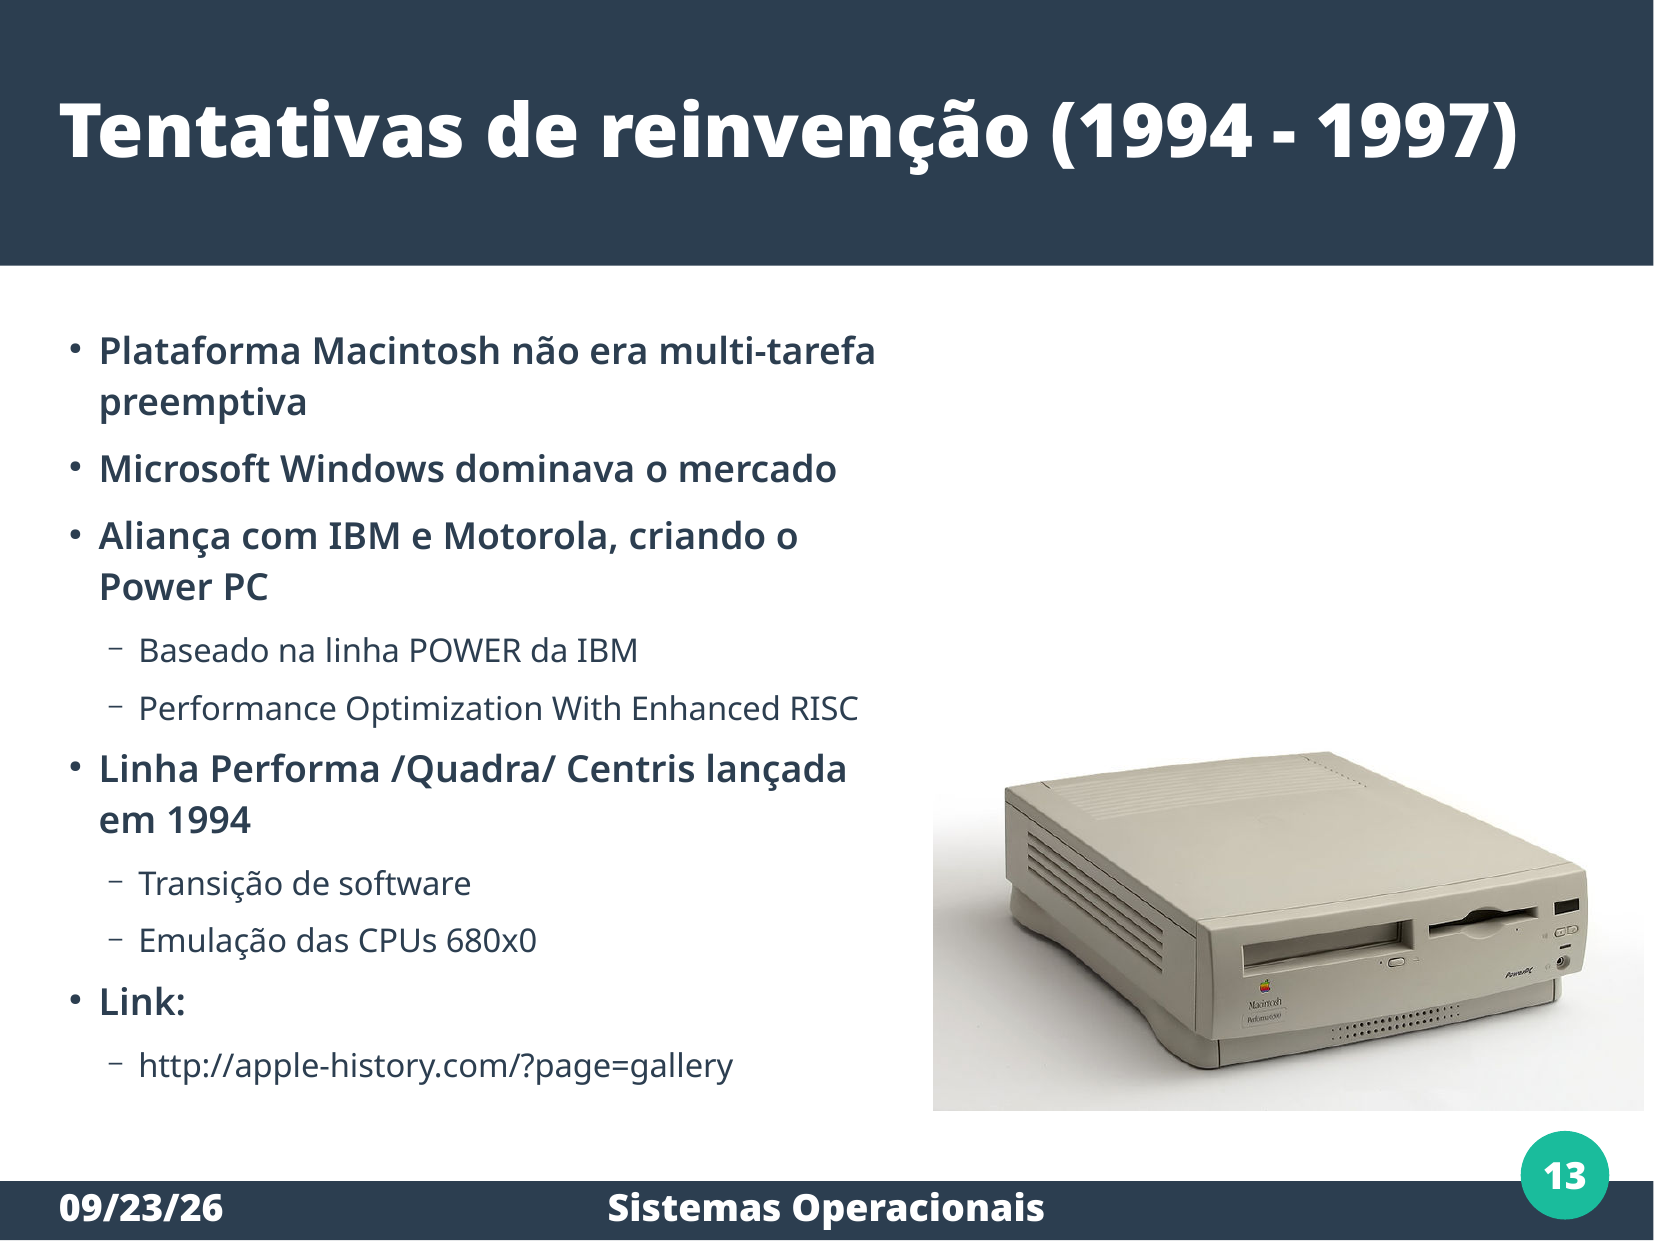

# Tentativas de reinvenção (1994 - 1997)
Plataforma Macintosh não era multi-tarefa preemptiva
Microsoft Windows dominava o mercado
Aliança com IBM e Motorola, criando o Power PC
Baseado na linha POWER da IBM
Performance Optimization With Enhanced RISC
Linha Performa /Quadra/ Centris lançada em 1994
Transição de software
Emulação das CPUs 680x0
Link:
http://apple-history.com/?page=gallery
13
Sistemas Operacionais